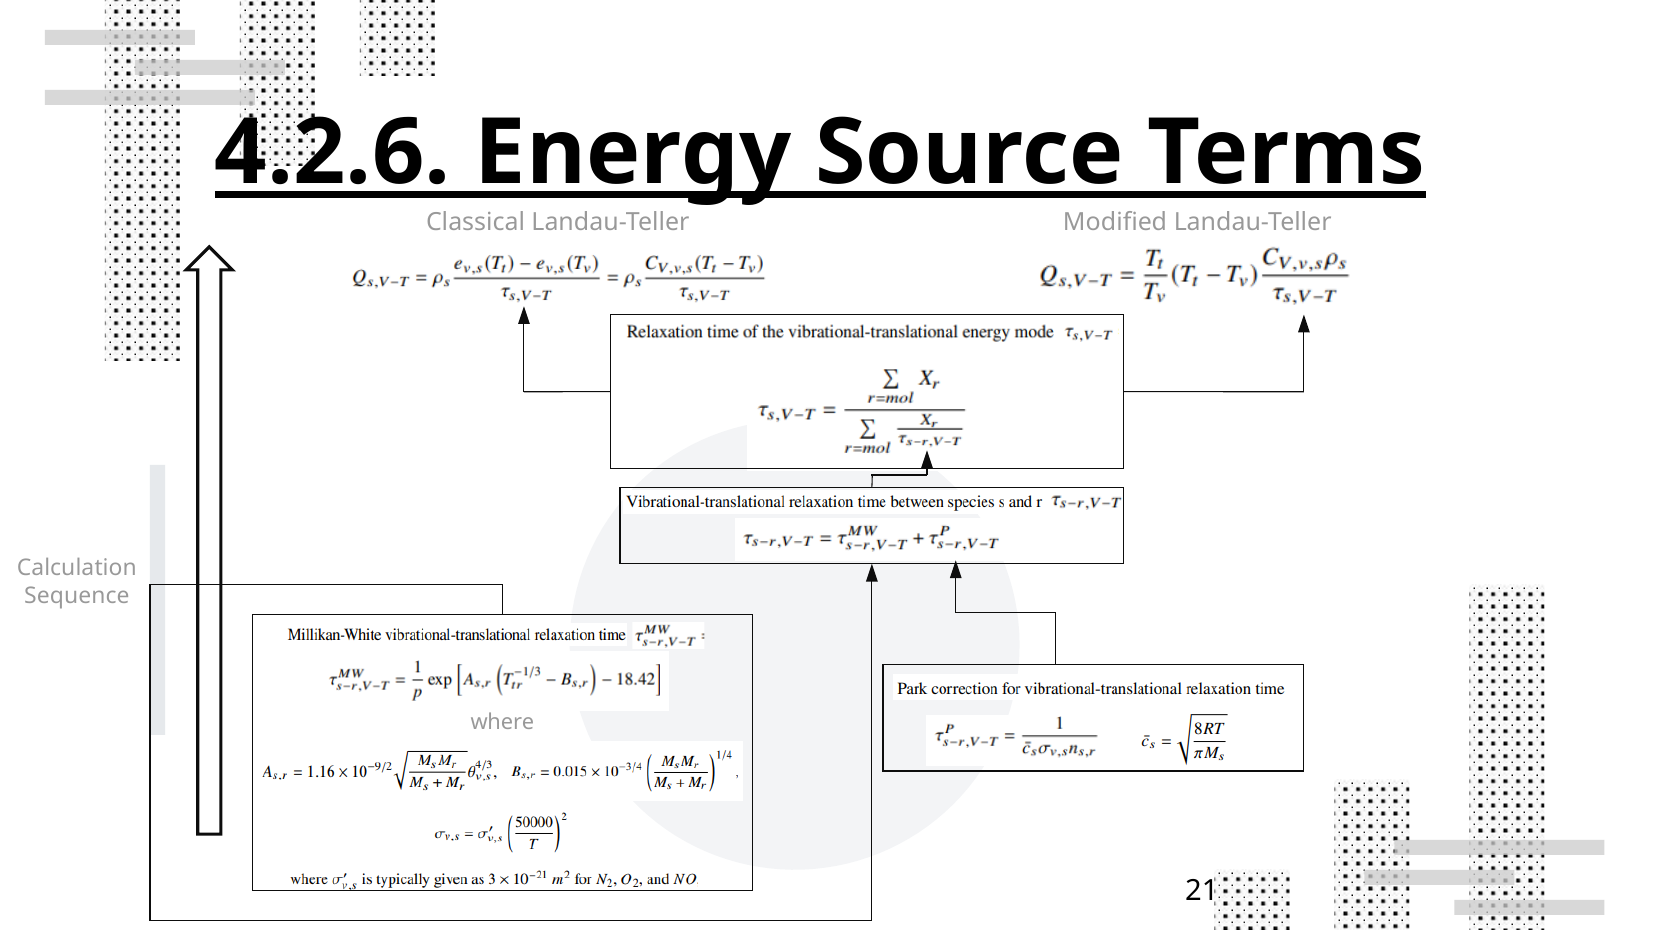

# 4.2.6. Energy Source Terms
Classical Landau-Teller
Modified Landau-Teller
Calculation
Sequence
where
21